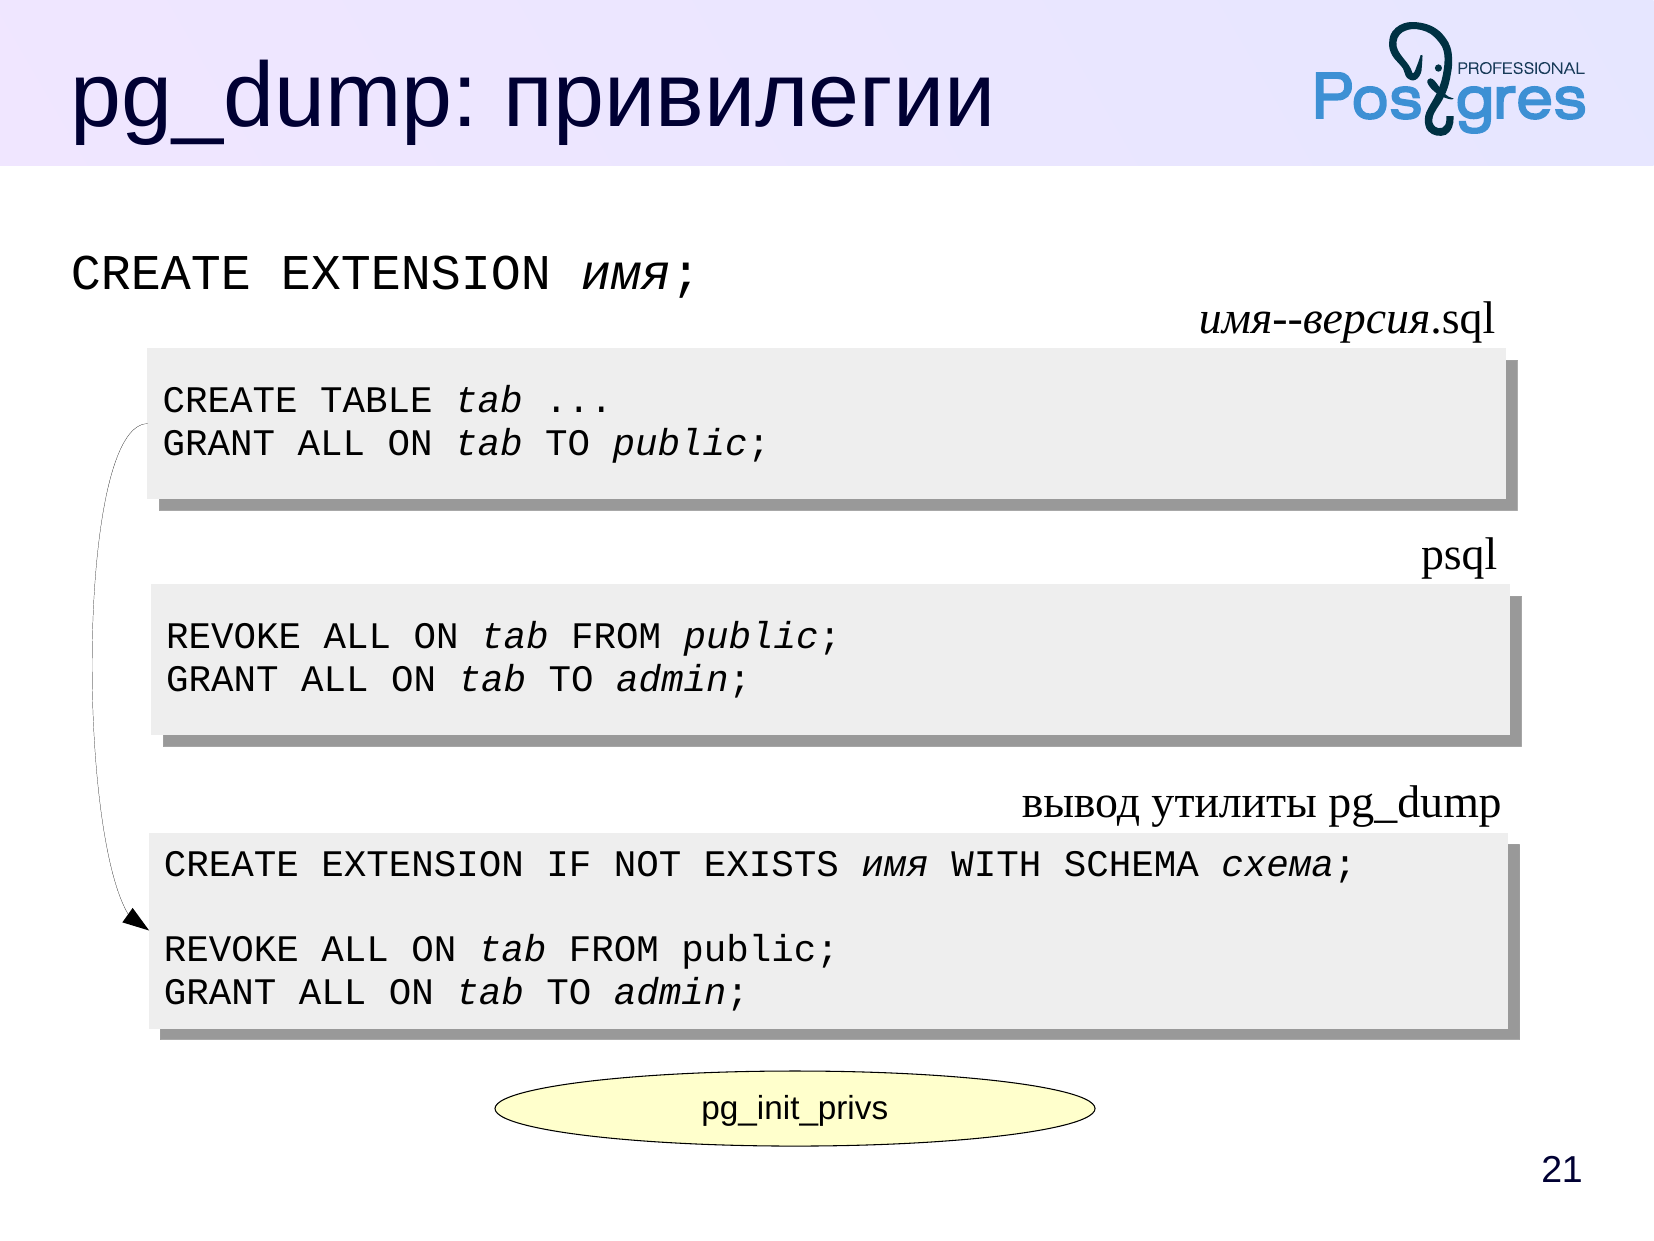

# pg_dump: привилегии
CREATE EXTENSION имя;
имя--версия.sql
CREATE TABLE tab ...
GRANT ALL ON tab TO public;
psql
REVOKE ALL ON tab FROM public;
GRANT ALL ON tab TO admin;
вывод утилиты pg_dump
CREATE EXTENSION IF NOT EXISTS имя WITH SCHEMA схема;
REVOKE ALL ON tab FROM public;
GRANT ALL ON tab TO admin;
pg_init_privs